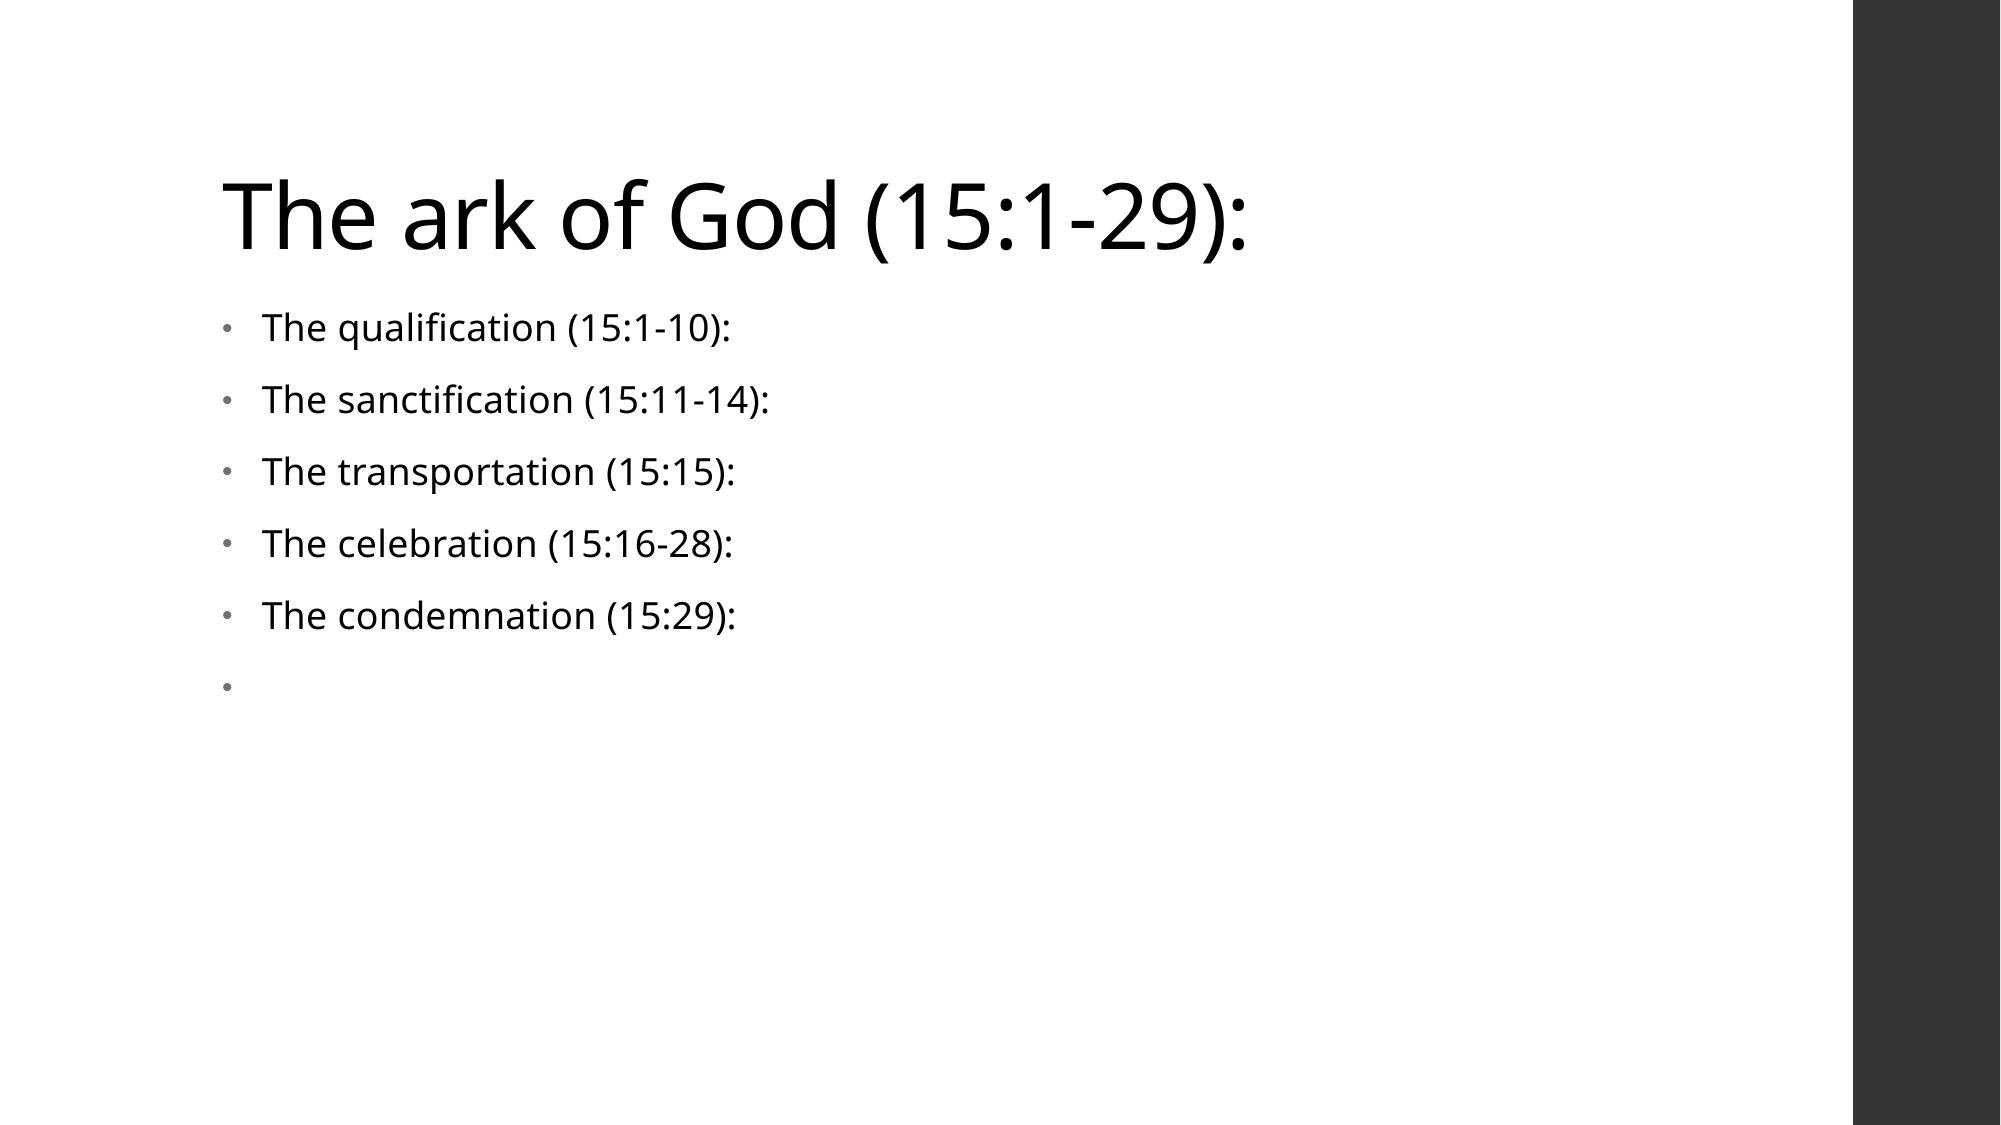

# The ark of God (15:1-29):
 The qualification (15:1-10):
 The sanctification (15:11-14):
 The transportation (15:15):
 The celebration (15:16-28):
 The condemnation (15:29):